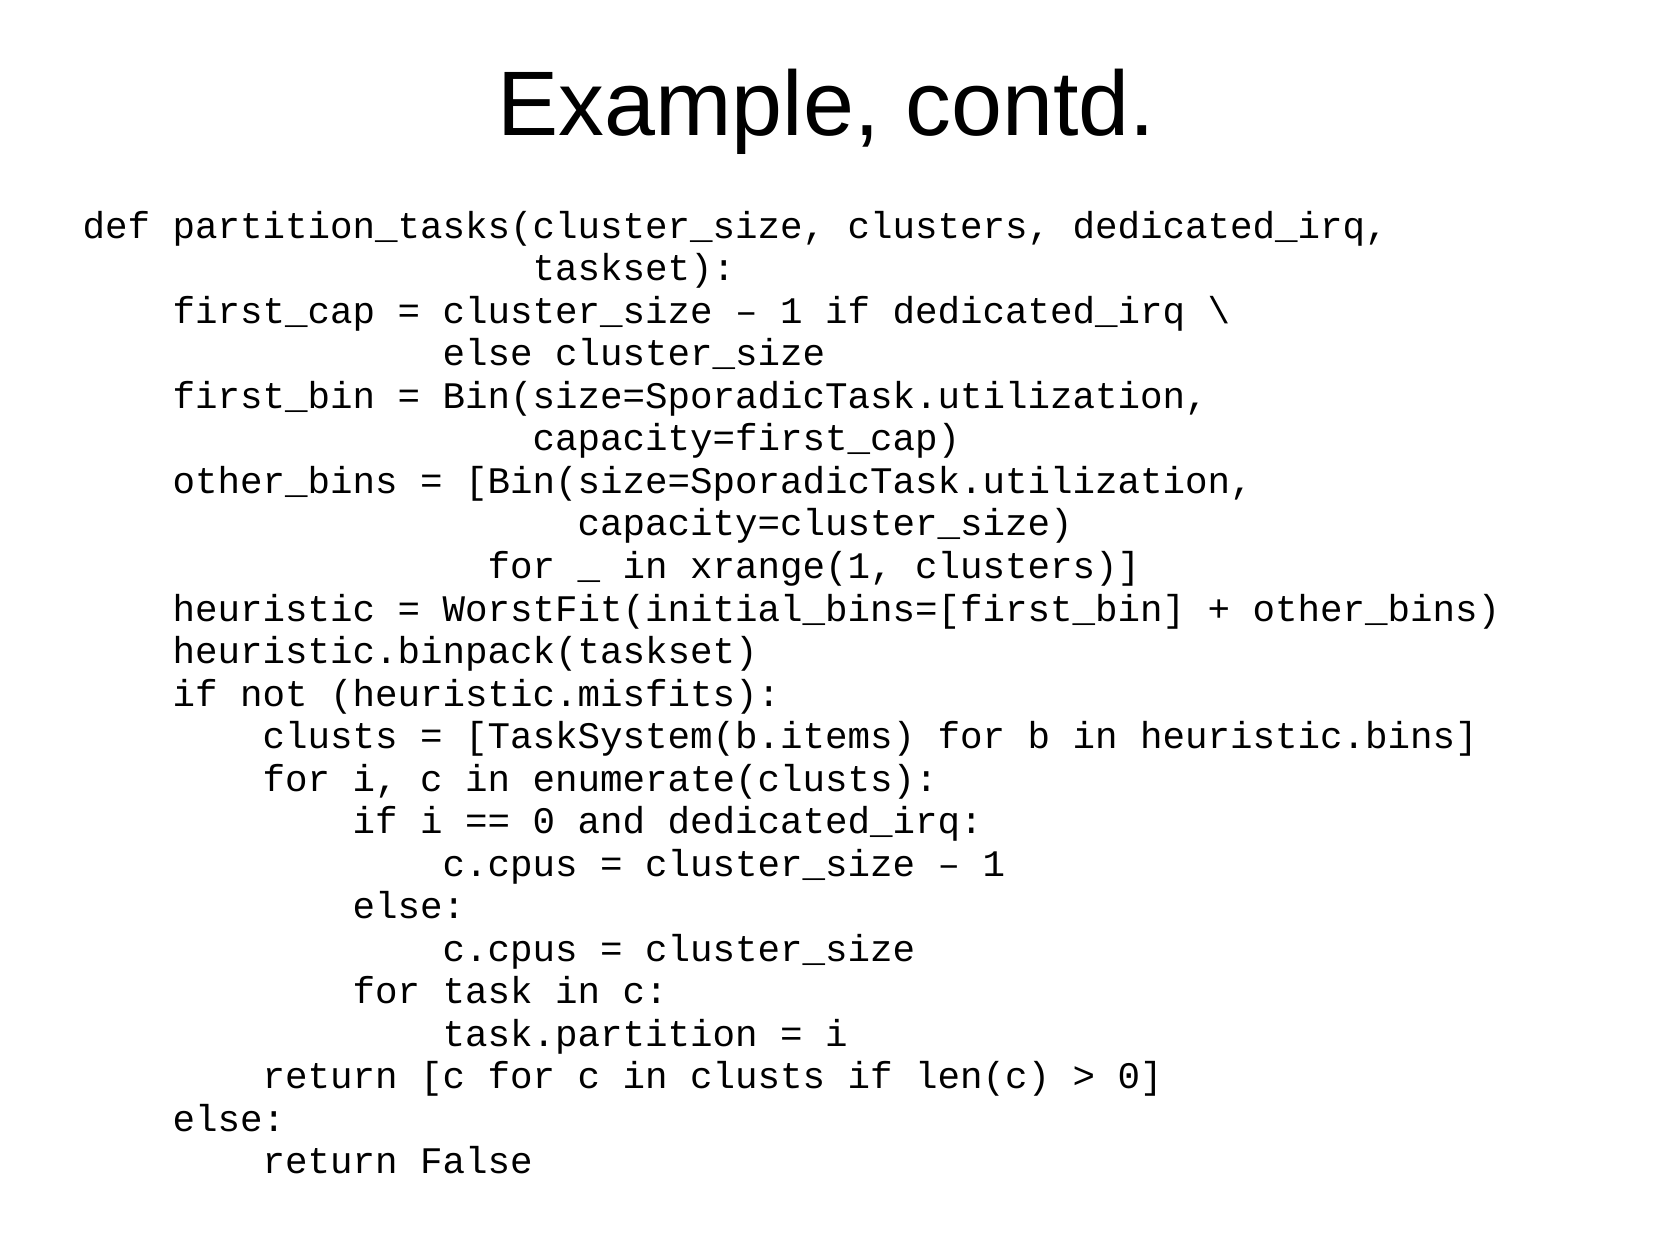

# Example, contd.
def partition_tasks(cluster_size, clusters, dedicated_irq,
 taskset):
 first_cap = cluster_size – 1 if dedicated_irq \
 else cluster_size
 first_bin = Bin(size=SporadicTask.utilization,
 capacity=first_cap)
 other_bins = [Bin(size=SporadicTask.utilization,
 capacity=cluster_size)
 for _ in xrange(1, clusters)]
 heuristic = WorstFit(initial_bins=[first_bin] + other_bins)
 heuristic.binpack(taskset)
 if not (heuristic.misfits):
 clusts = [TaskSystem(b.items) for b in heuristic.bins]
 for i, c in enumerate(clusts):
 if i == 0 and dedicated_irq:
 c.cpus = cluster_size – 1
 else:
 c.cpus = cluster_size
 for task in c:
 task.partition = i
 return [c for c in clusts if len(c) > 0]
 else:
 return False